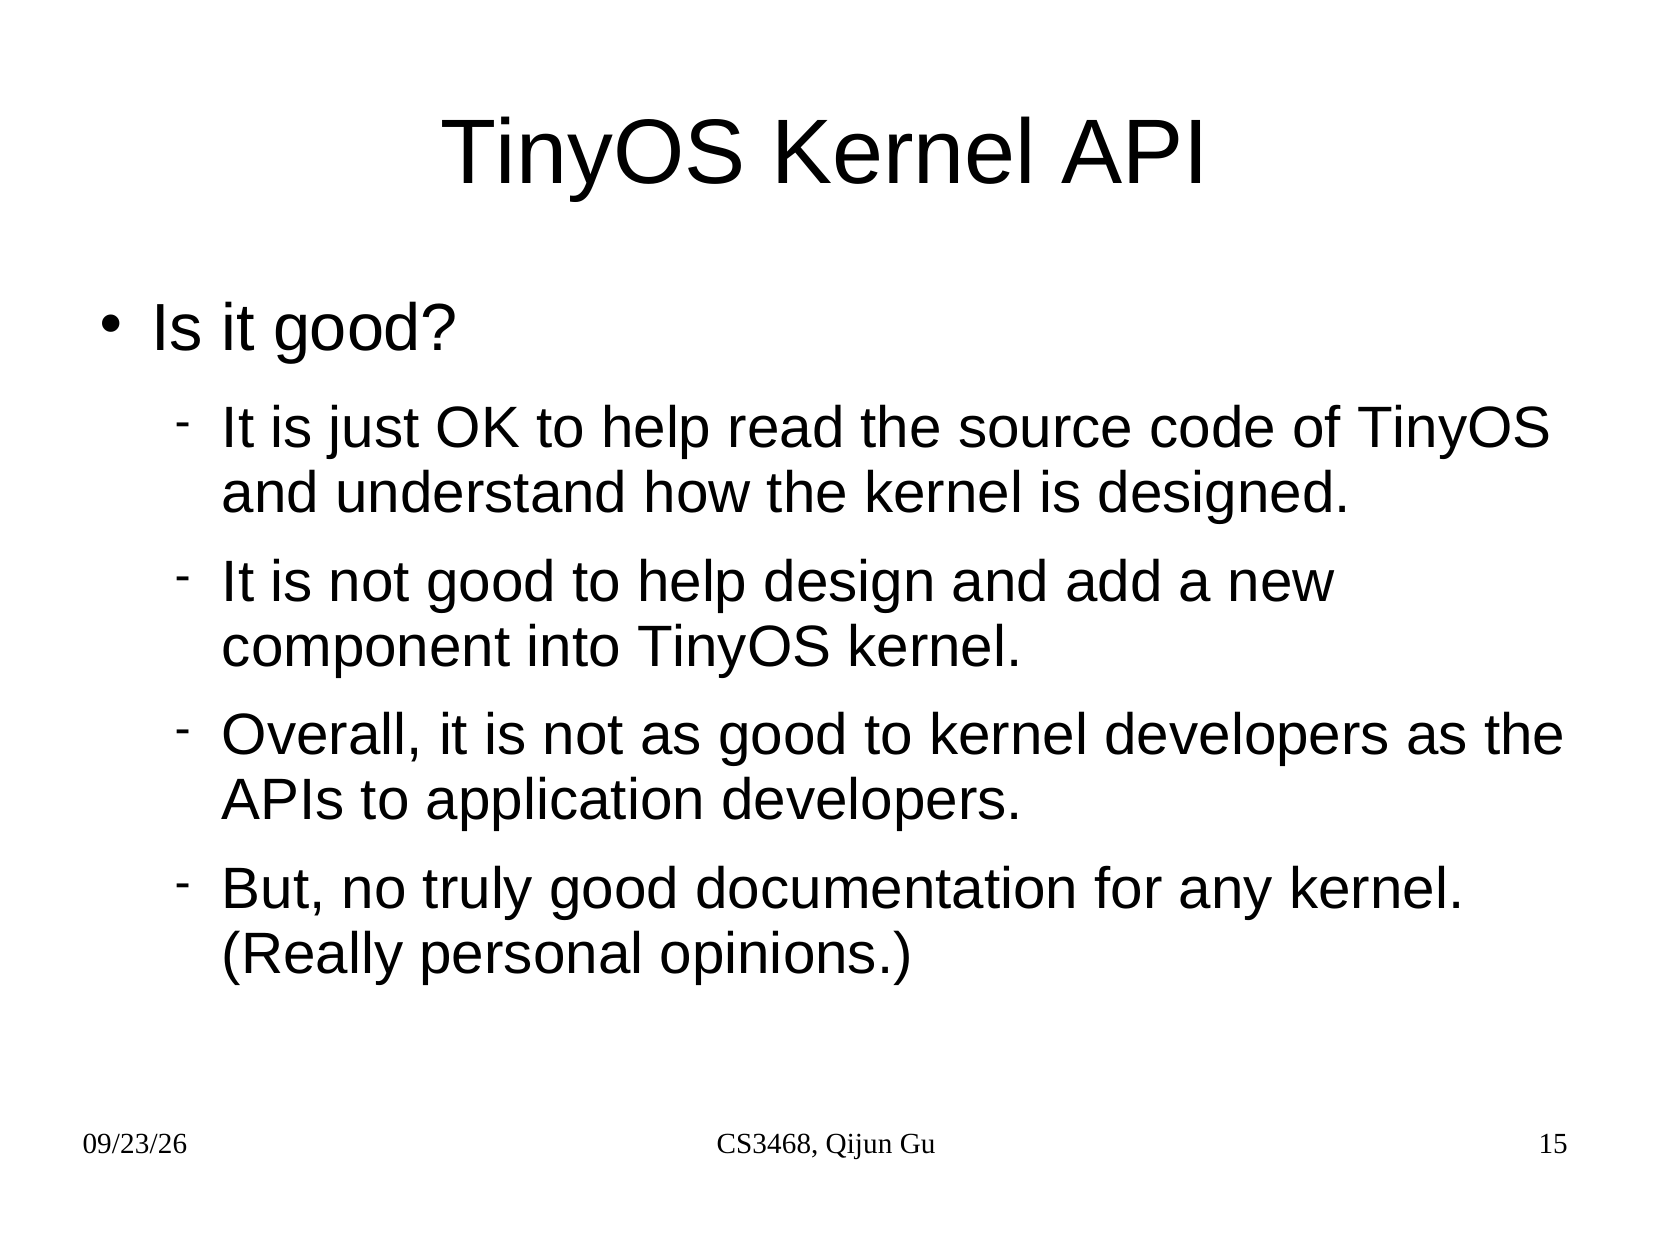

# TinyOS Kernel API
Is it good?
It is just OK to help read the source code of TinyOS and understand how the kernel is designed.
It is not good to help design and add a new component into TinyOS kernel.
Overall, it is not as good to kernel developers as the APIs to application developers.
But, no truly good documentation for any kernel. (Really personal opinions.)
CS3468, Qijun Gu
15